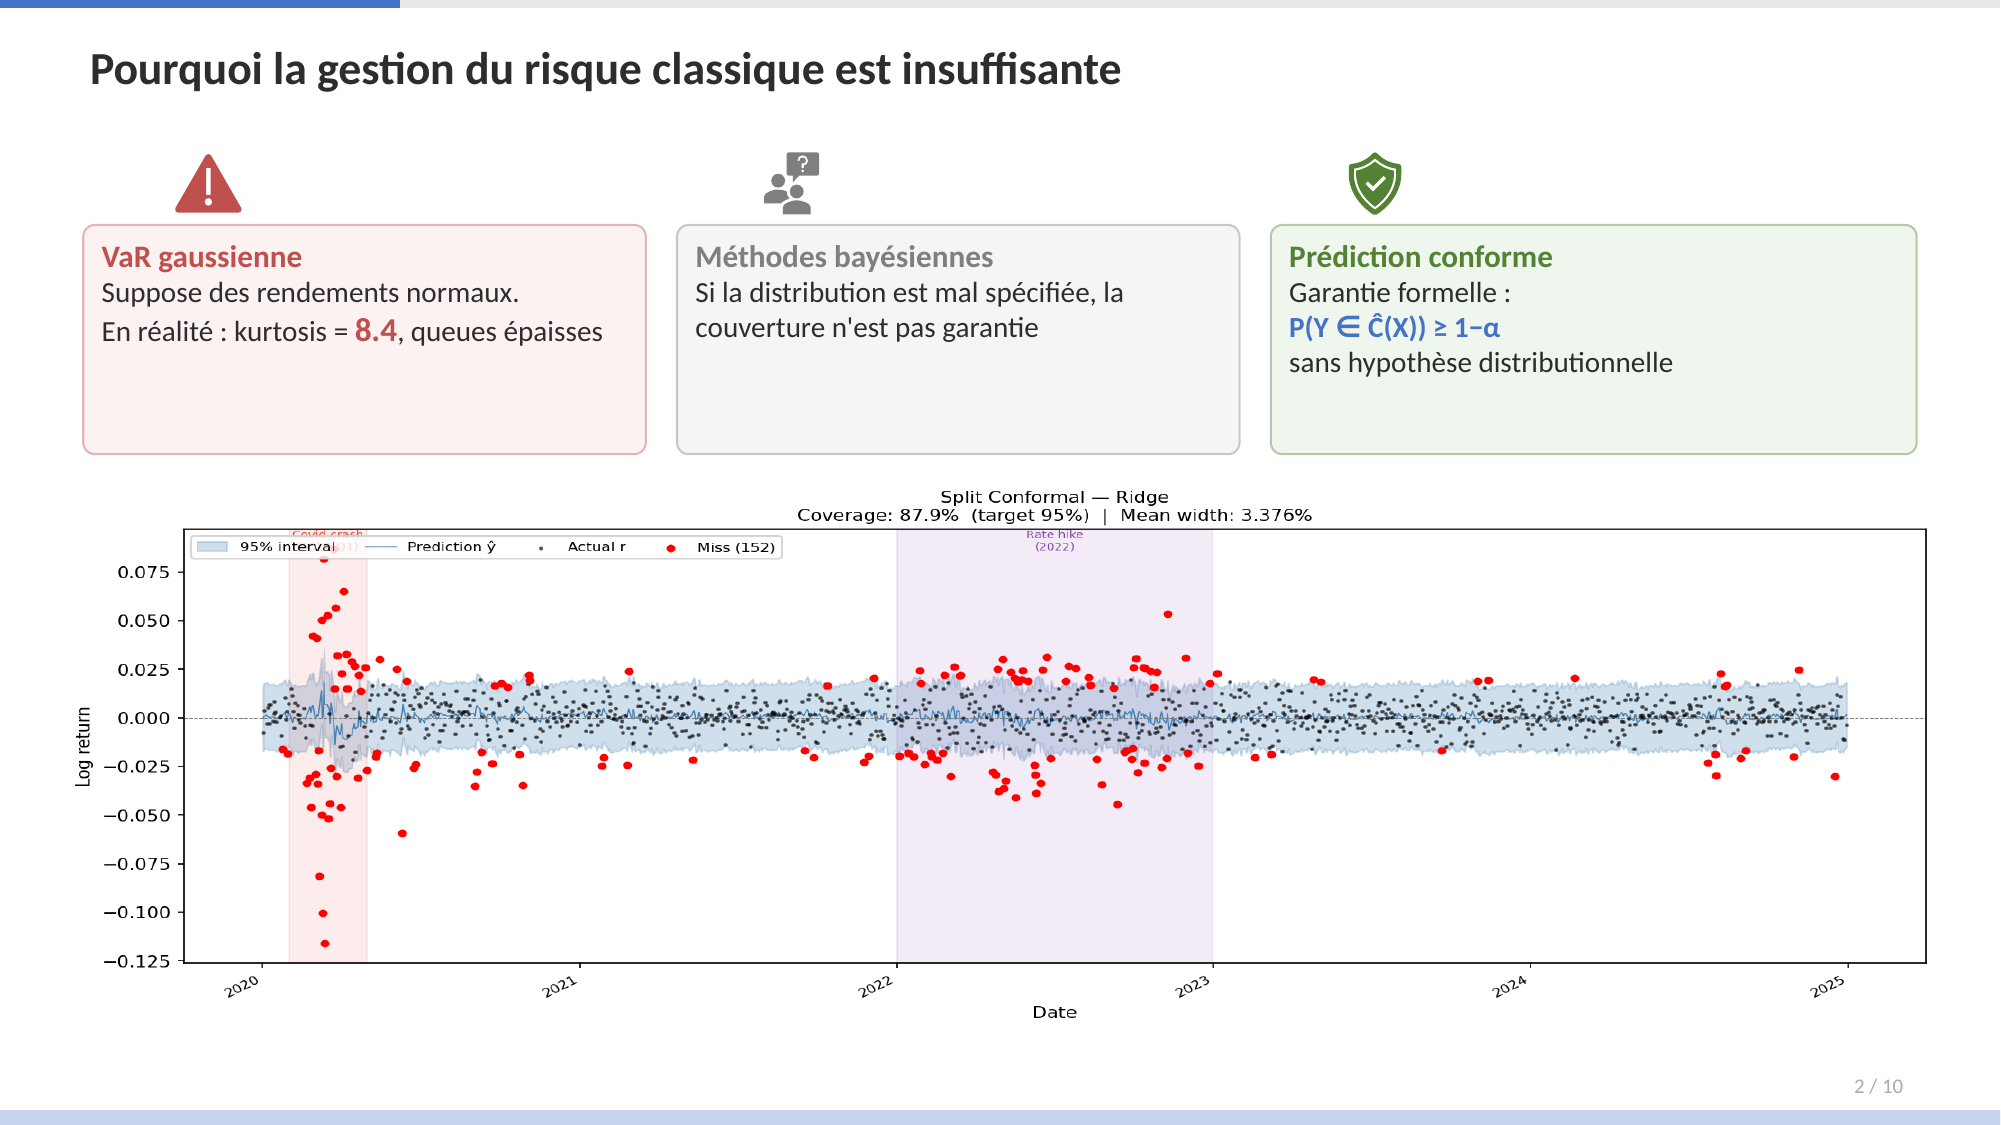

Pourquoi la gestion du risque classique est insuffisante
VaR gaussienne
Suppose des rendements normaux.
En réalité : kurtosis = 8.4, queues épaisses
Méthodes bayésiennes
Si la distribution est mal spécifiée, la couverture n'est pas garantie
Prédiction conforme
Garantie formelle :
P(Y ∈ Ĉ(X)) ≥ 1−α
sans hypothèse distributionnelle
2 / 10